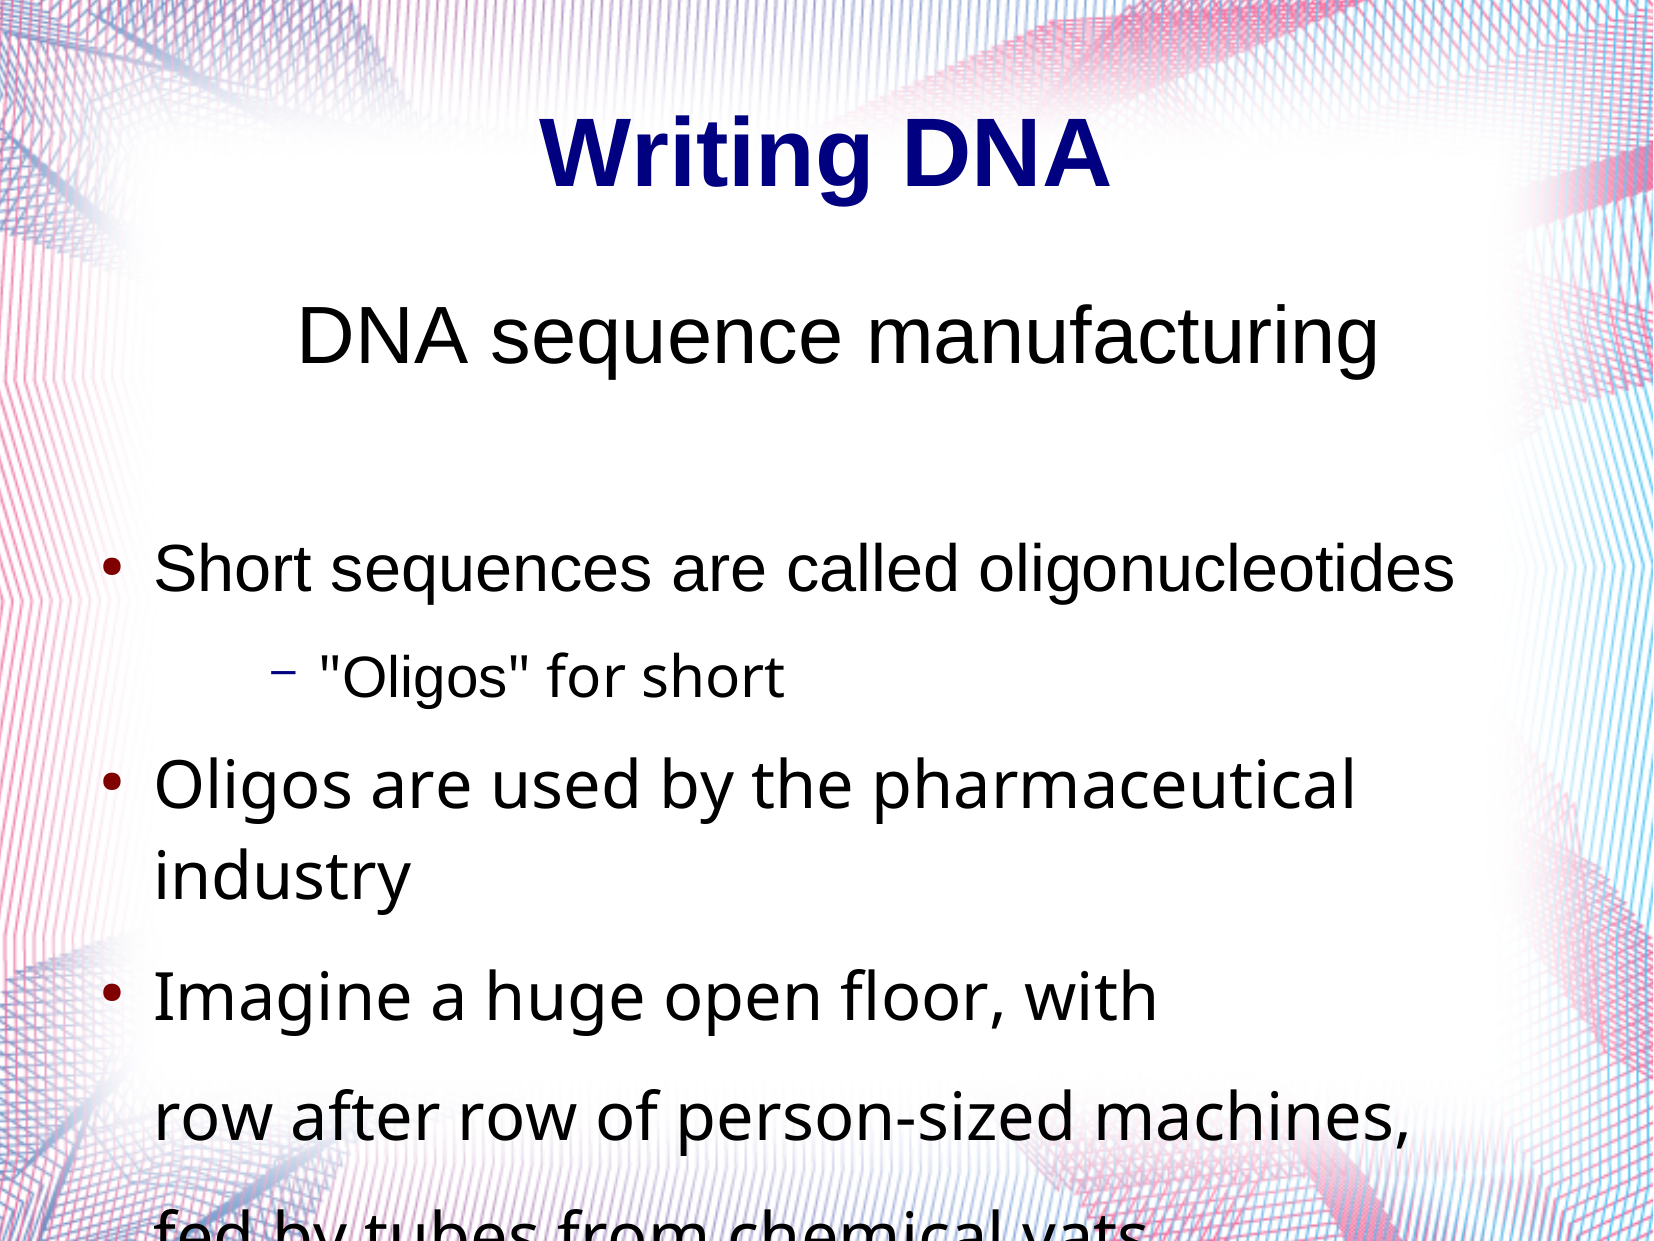

# Writing DNA
DNA sequence manufacturing
Short sequences are called oligonucleotides
"Oligos" for short
Oligos are used by the pharmaceutical industry
Imagine a huge open floor, with
row after row of person-sized machines,
fed by tubes from chemical vats.